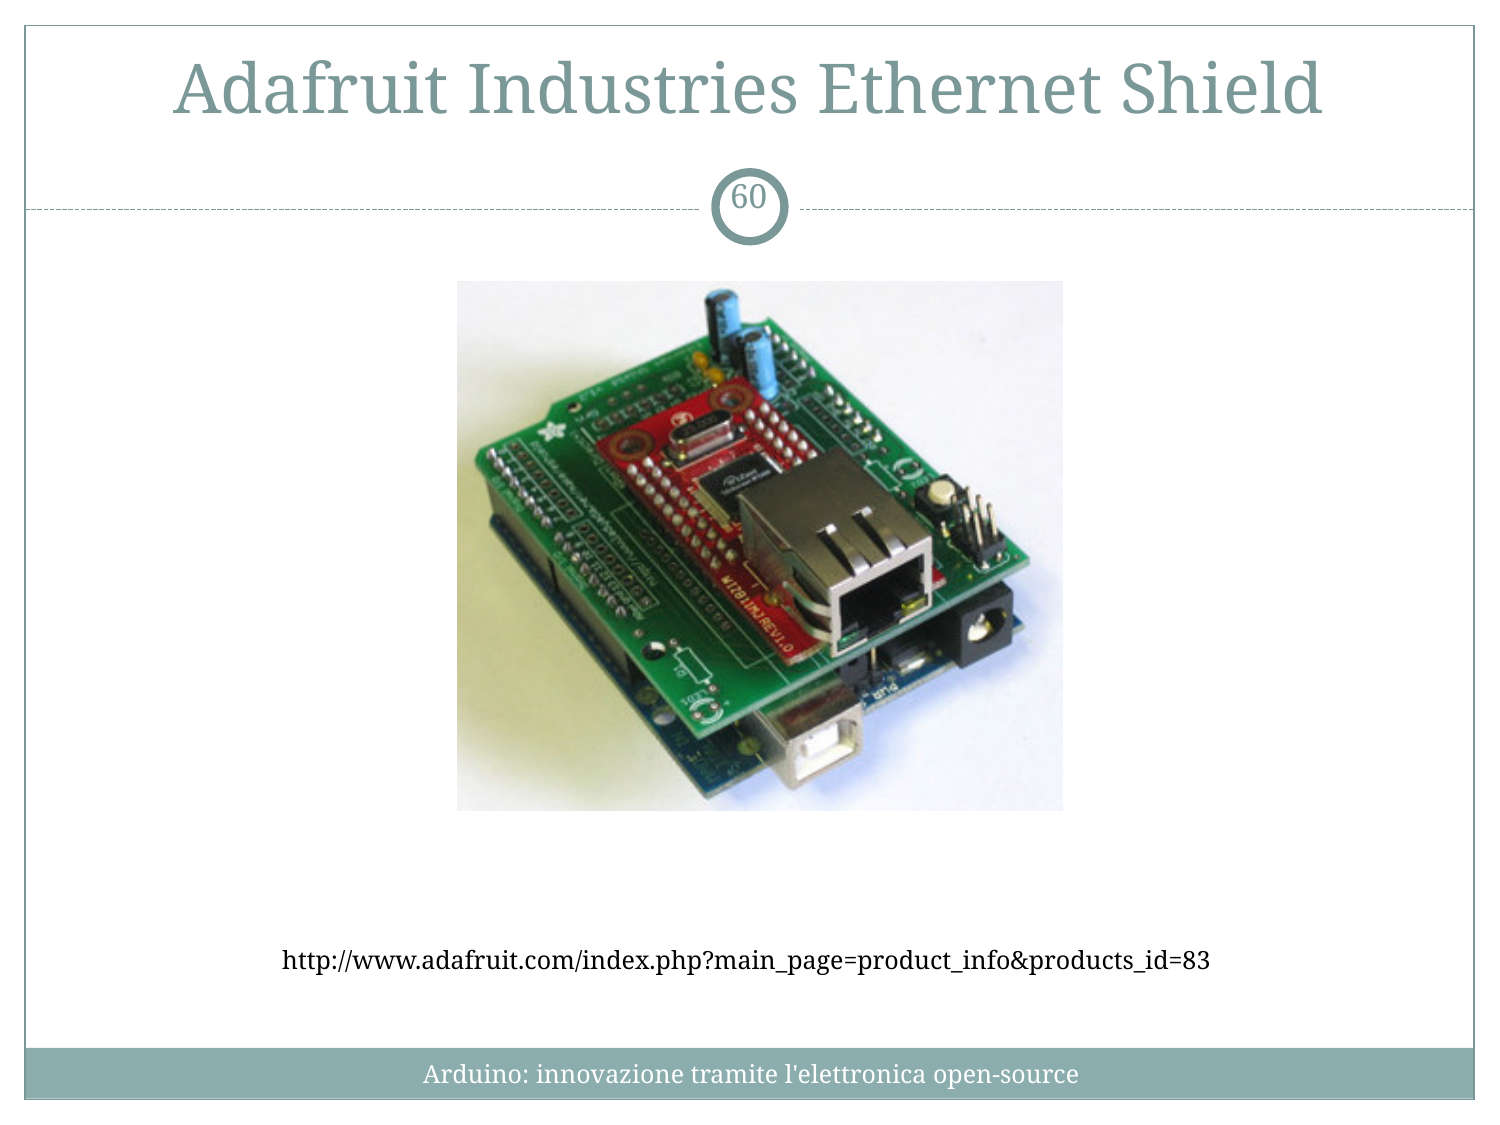

# Adafruit Industries Ethernet Shield
http://www.adafruit.com/index.php?main_page=product_info&products_id=83
Arduino: innovazione tramite l'elettronica open-source